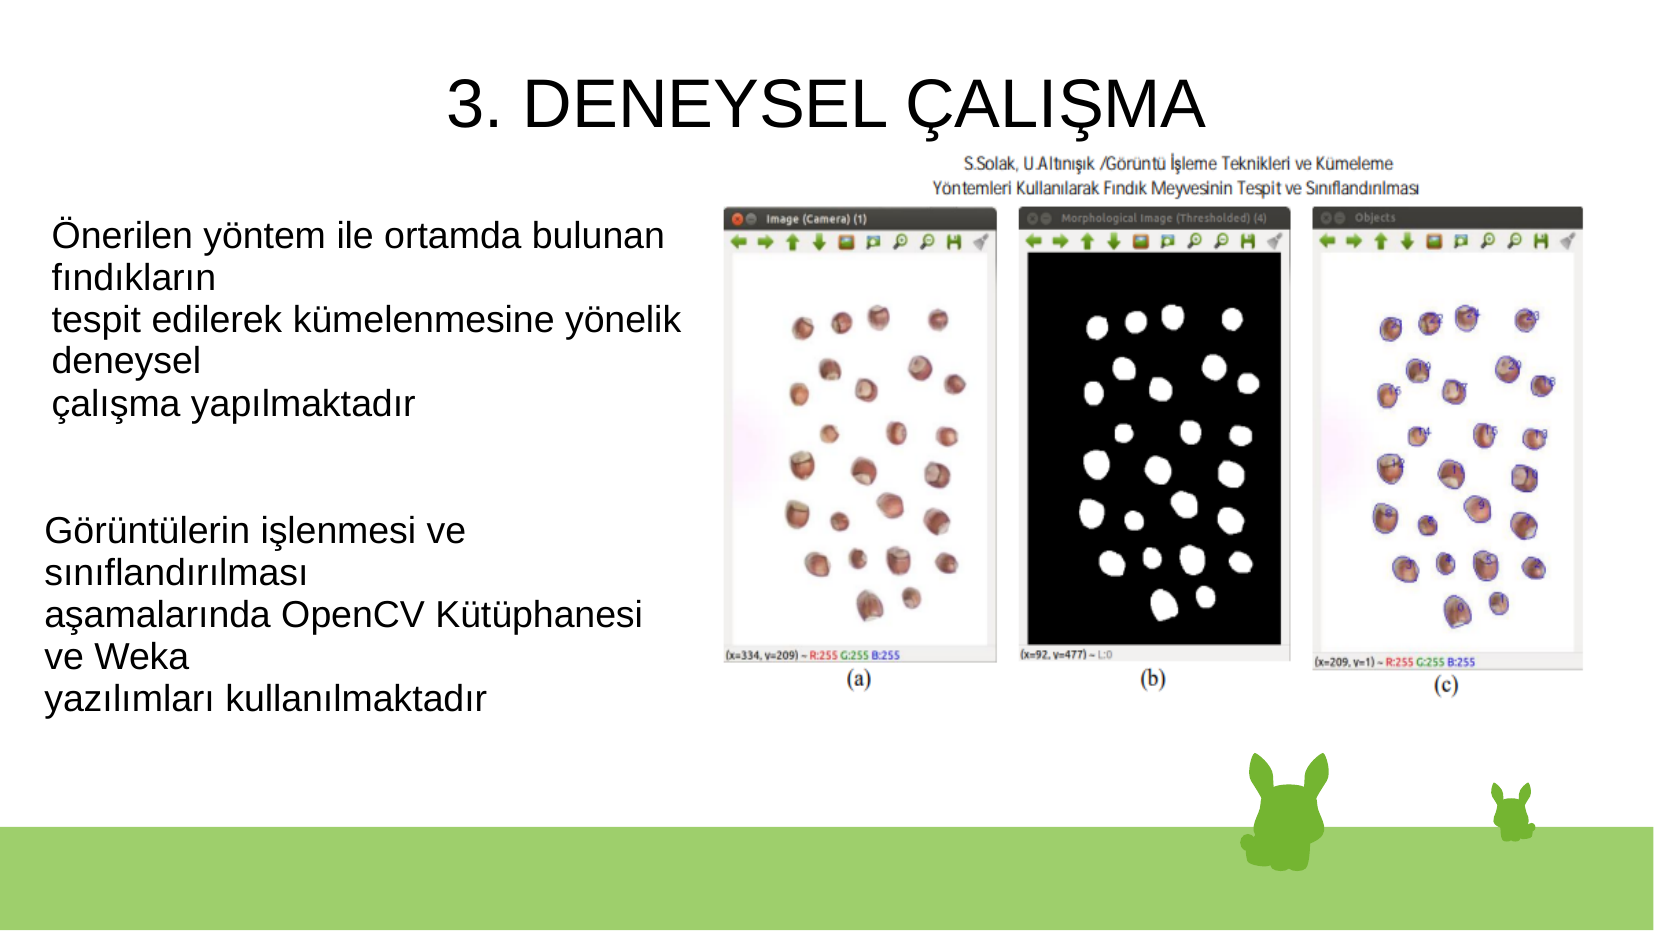

# 3. DENEYSEL ÇALIŞMA
Önerilen yöntem ile ortamda bulunan fındıkların
tespit edilerek kümelenmesine yönelik deneysel
çalışma yapılmaktadır
Görüntülerin işlenmesi ve sınıflandırılması
aşamalarında OpenCV Kütüphanesi ve Weka
yazılımları kullanılmaktadır